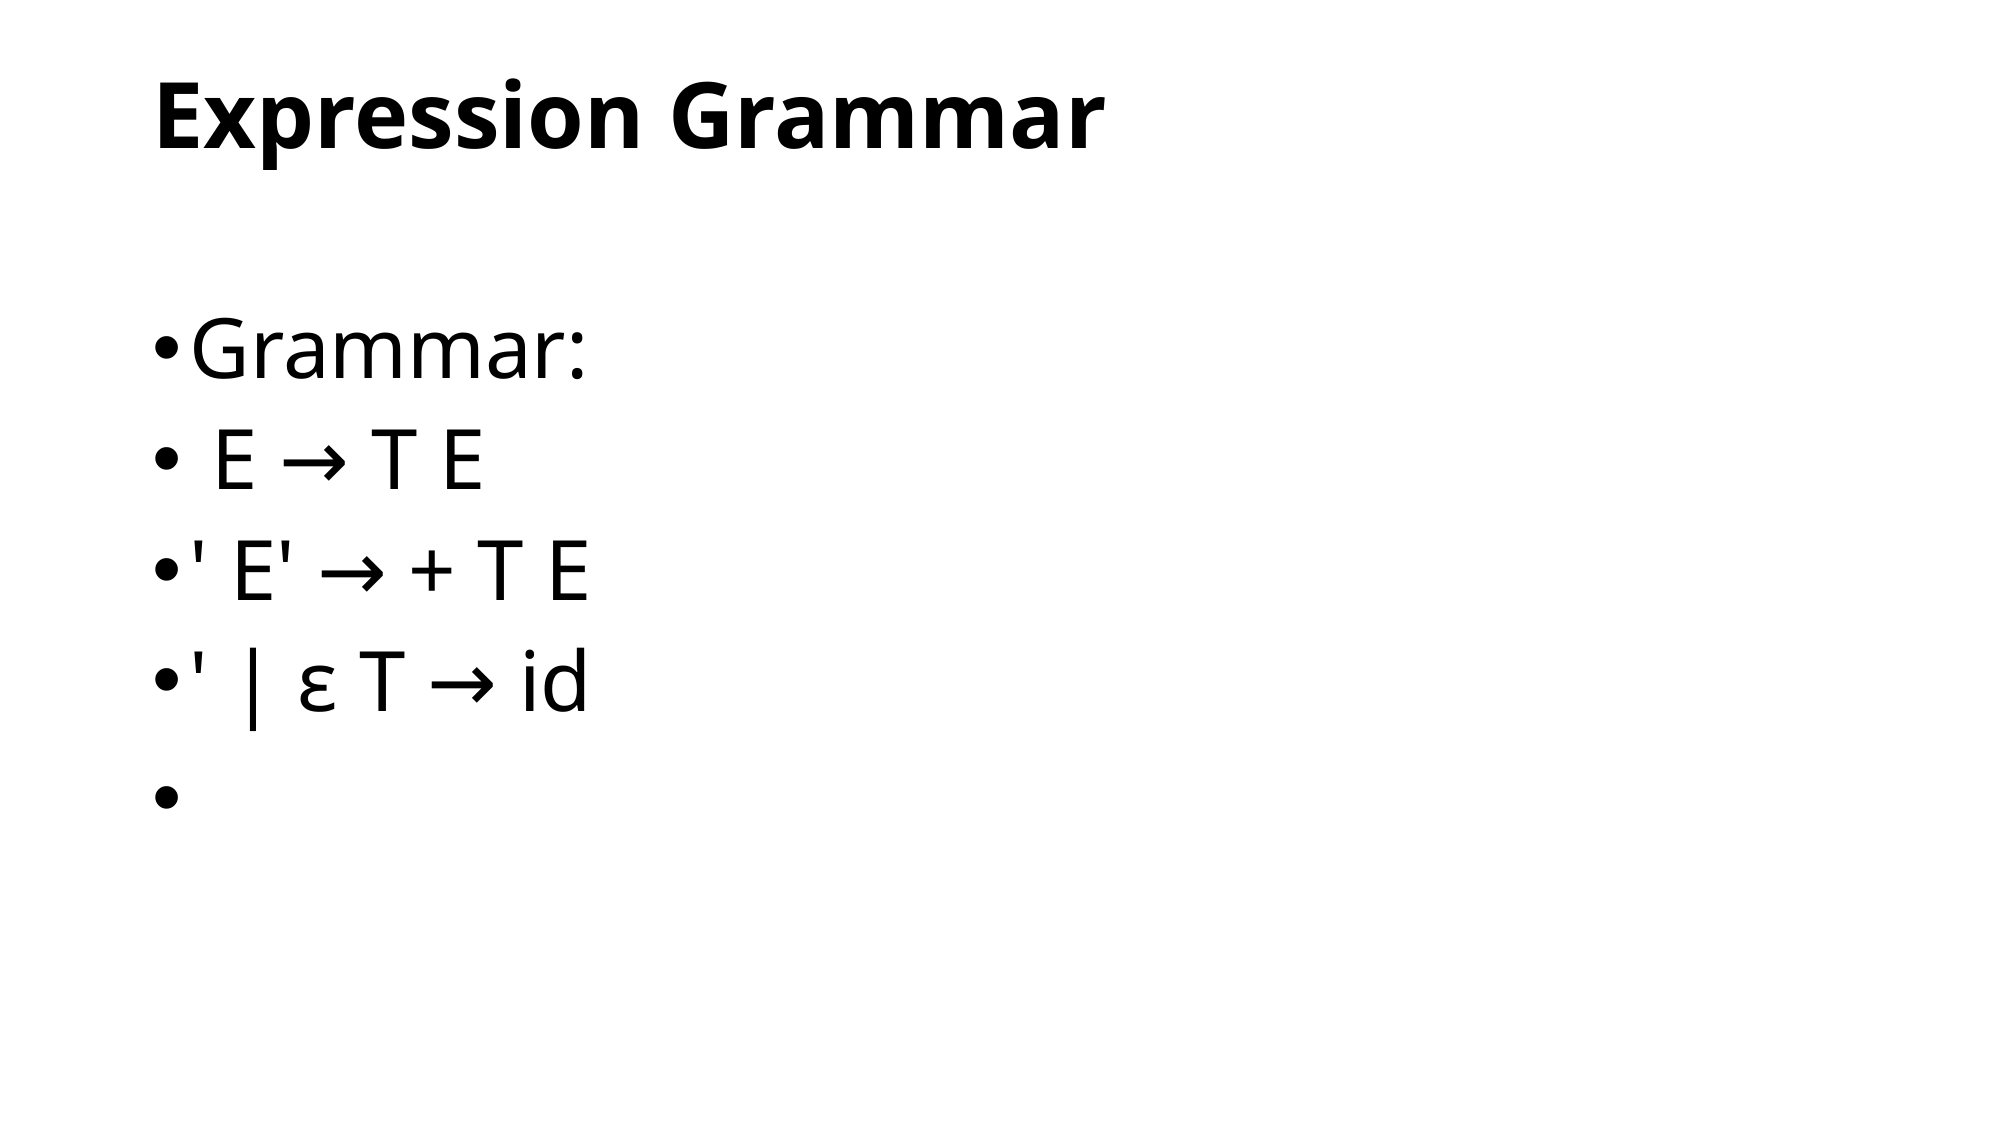

# Expression Grammar
Grammar:
 E → T E
' E' → + T E
' | ε T → id